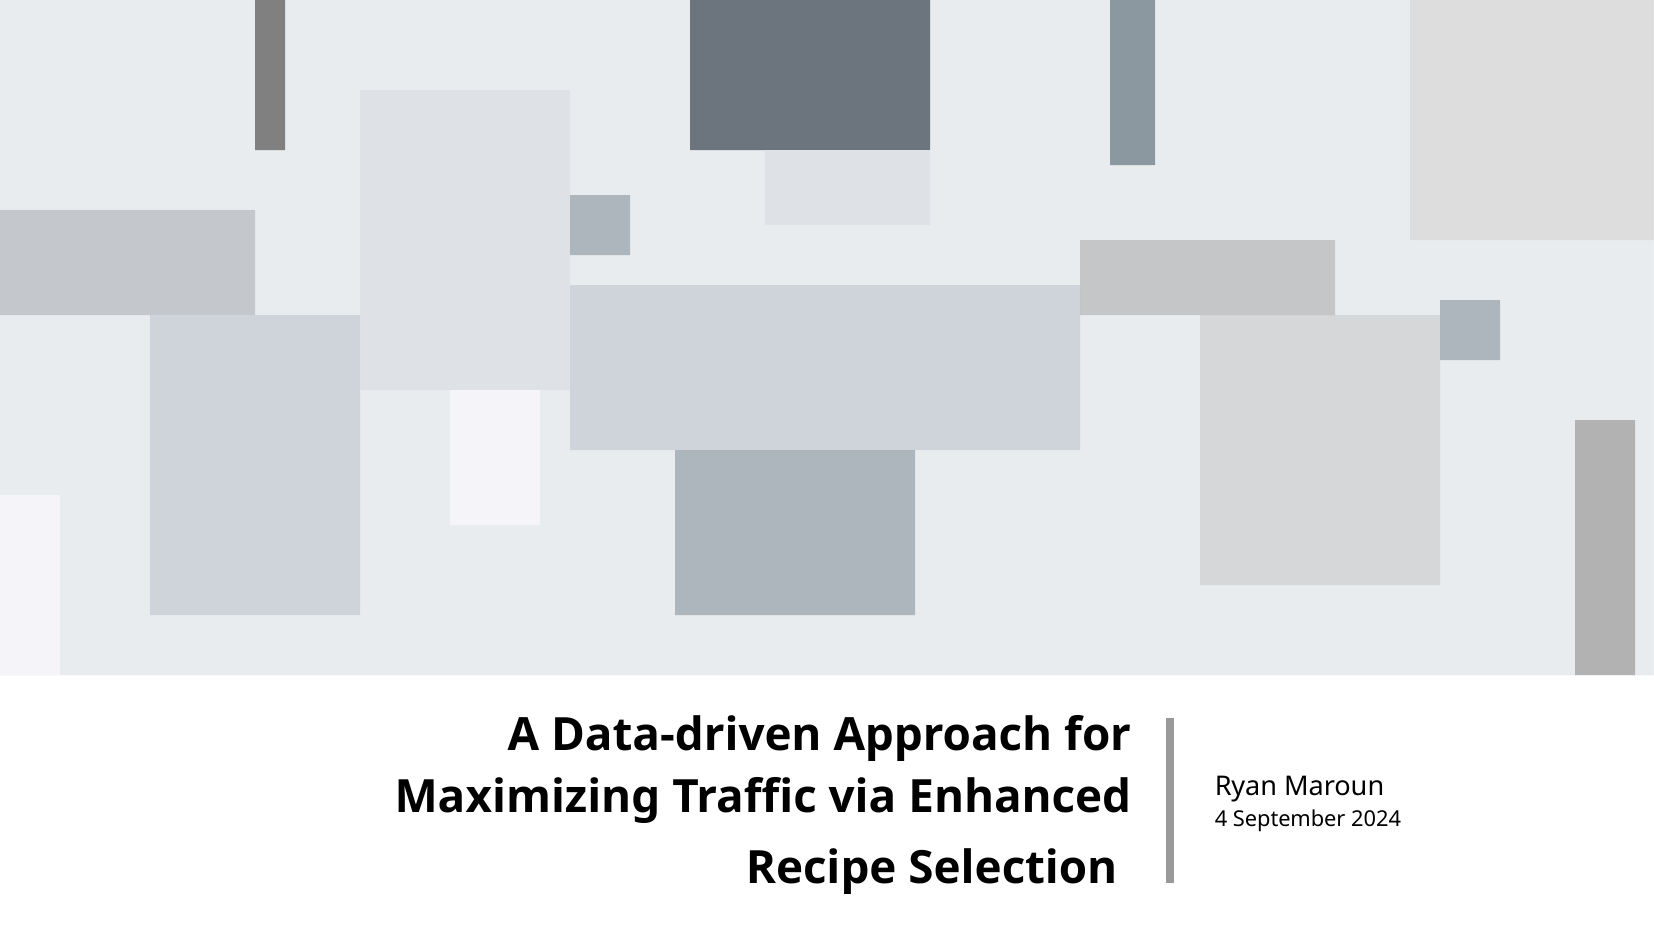

# A Data-driven Approach for Maximizing Traffic via Enhanced Recipe Selection
Ryan Maroun
4 September 2024